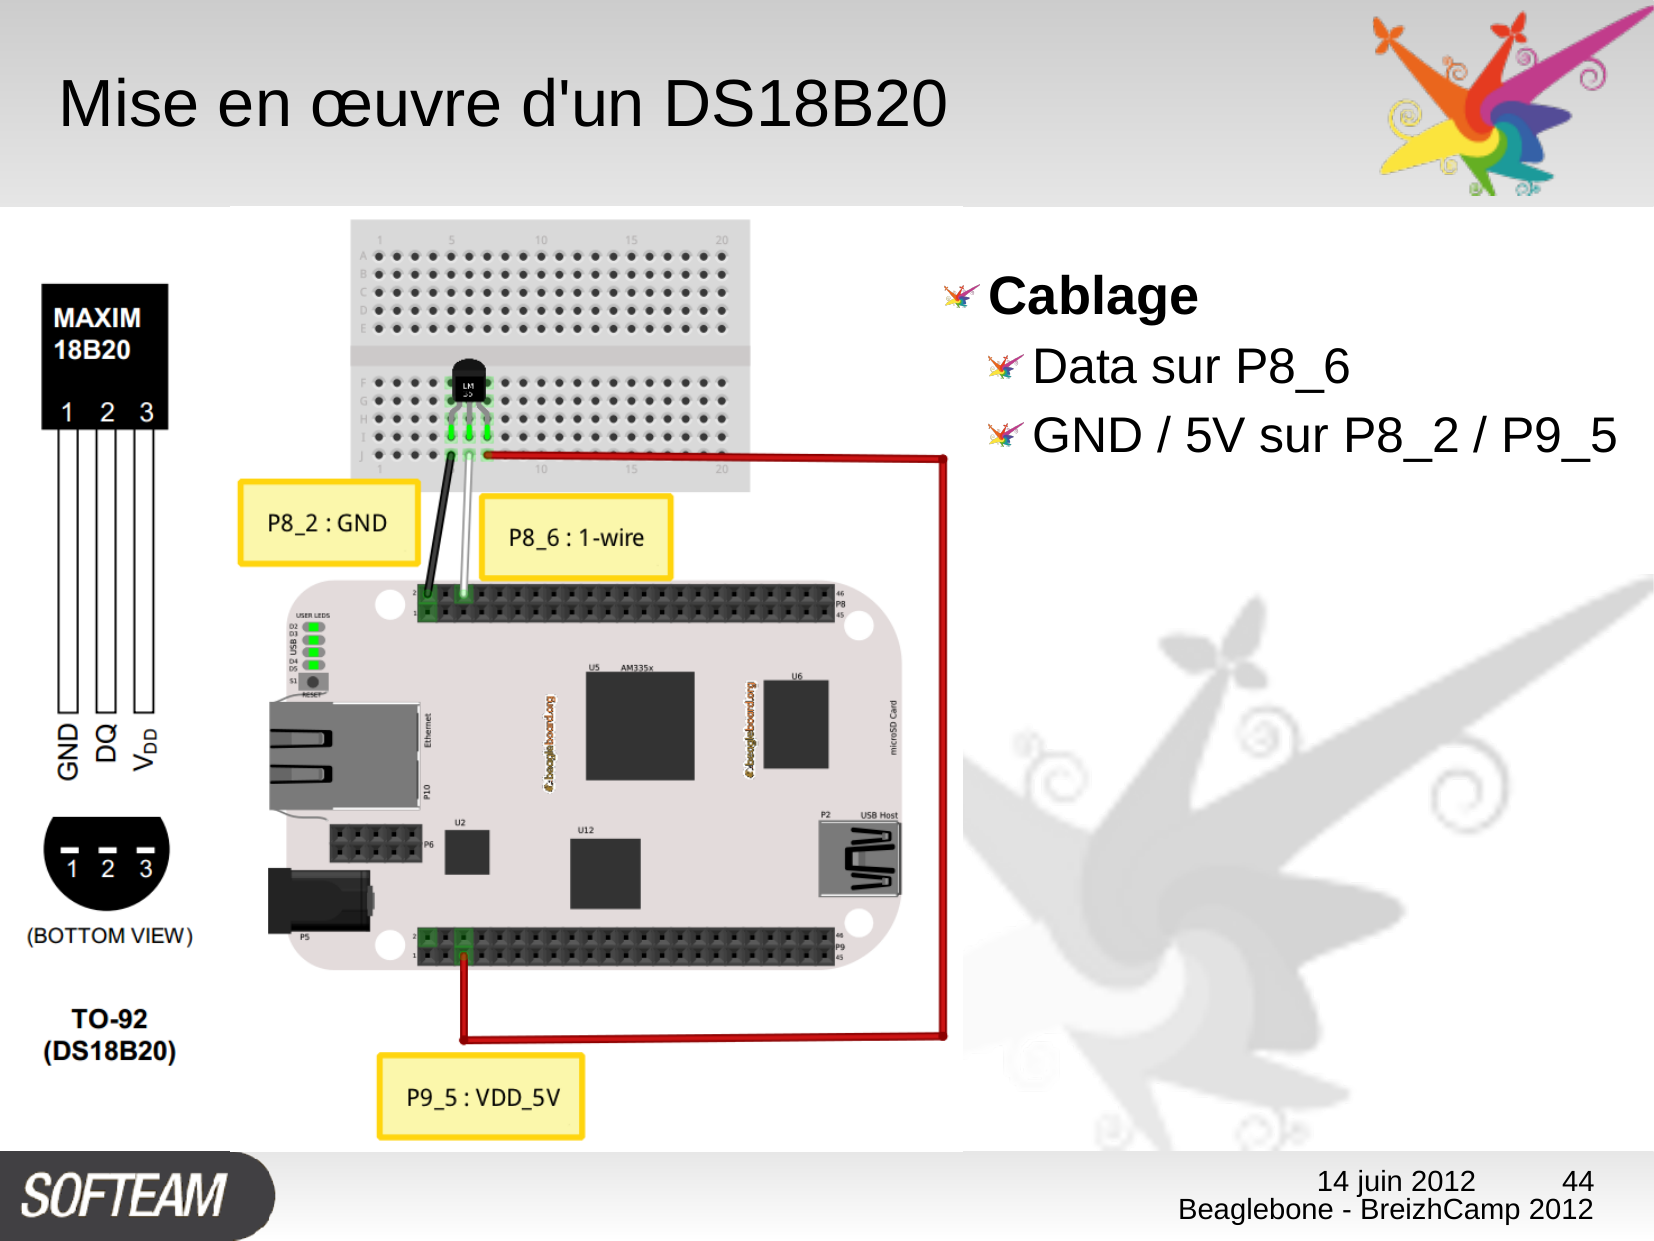

# Mise en œuvre d'un DS18B20
Cablage
Data sur P8_6
GND / 5V sur P8_2 / P9_5
14 juin 2012
44
Beaglebone - BreizhCamp 2012